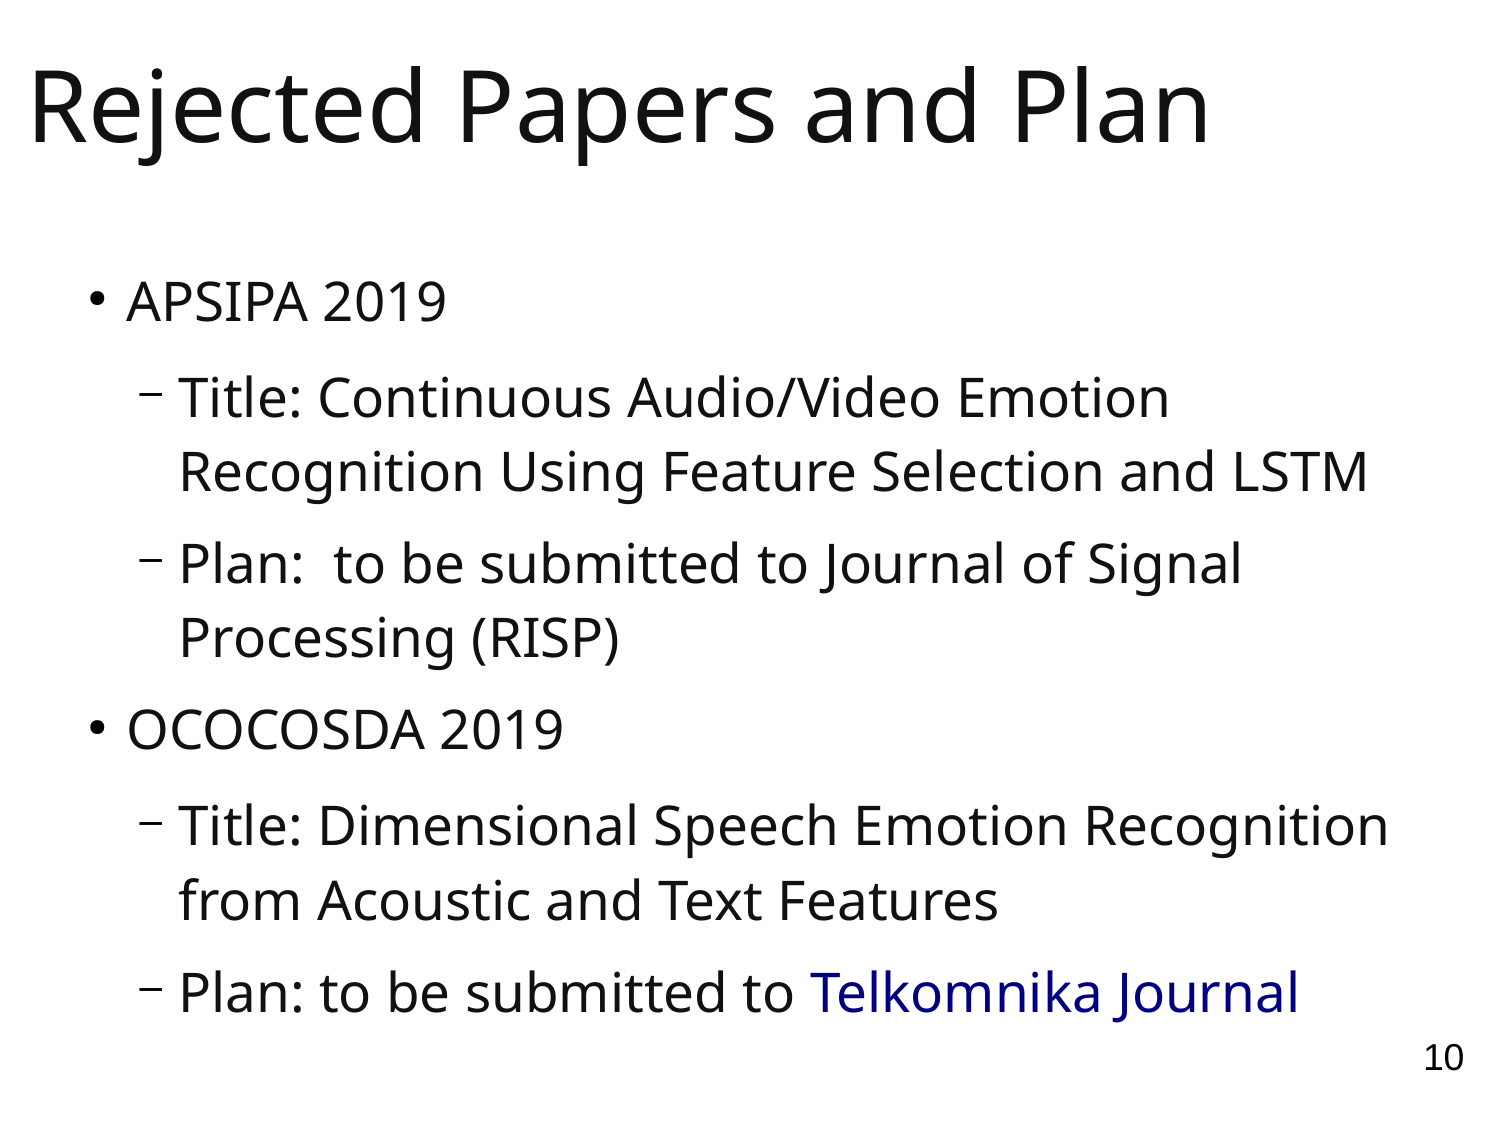

# Rejected Papers and Plan
APSIPA 2019
Title: Continuous Audio/Video Emotion Recognition Using Feature Selection and LSTM
Plan: to be submitted to Journal of Signal Processing (RISP)
OCOCOSDA 2019
Title: Dimensional Speech Emotion Recognition from Acoustic and Text Features
Plan: to be submitted to Telkomnika Journal